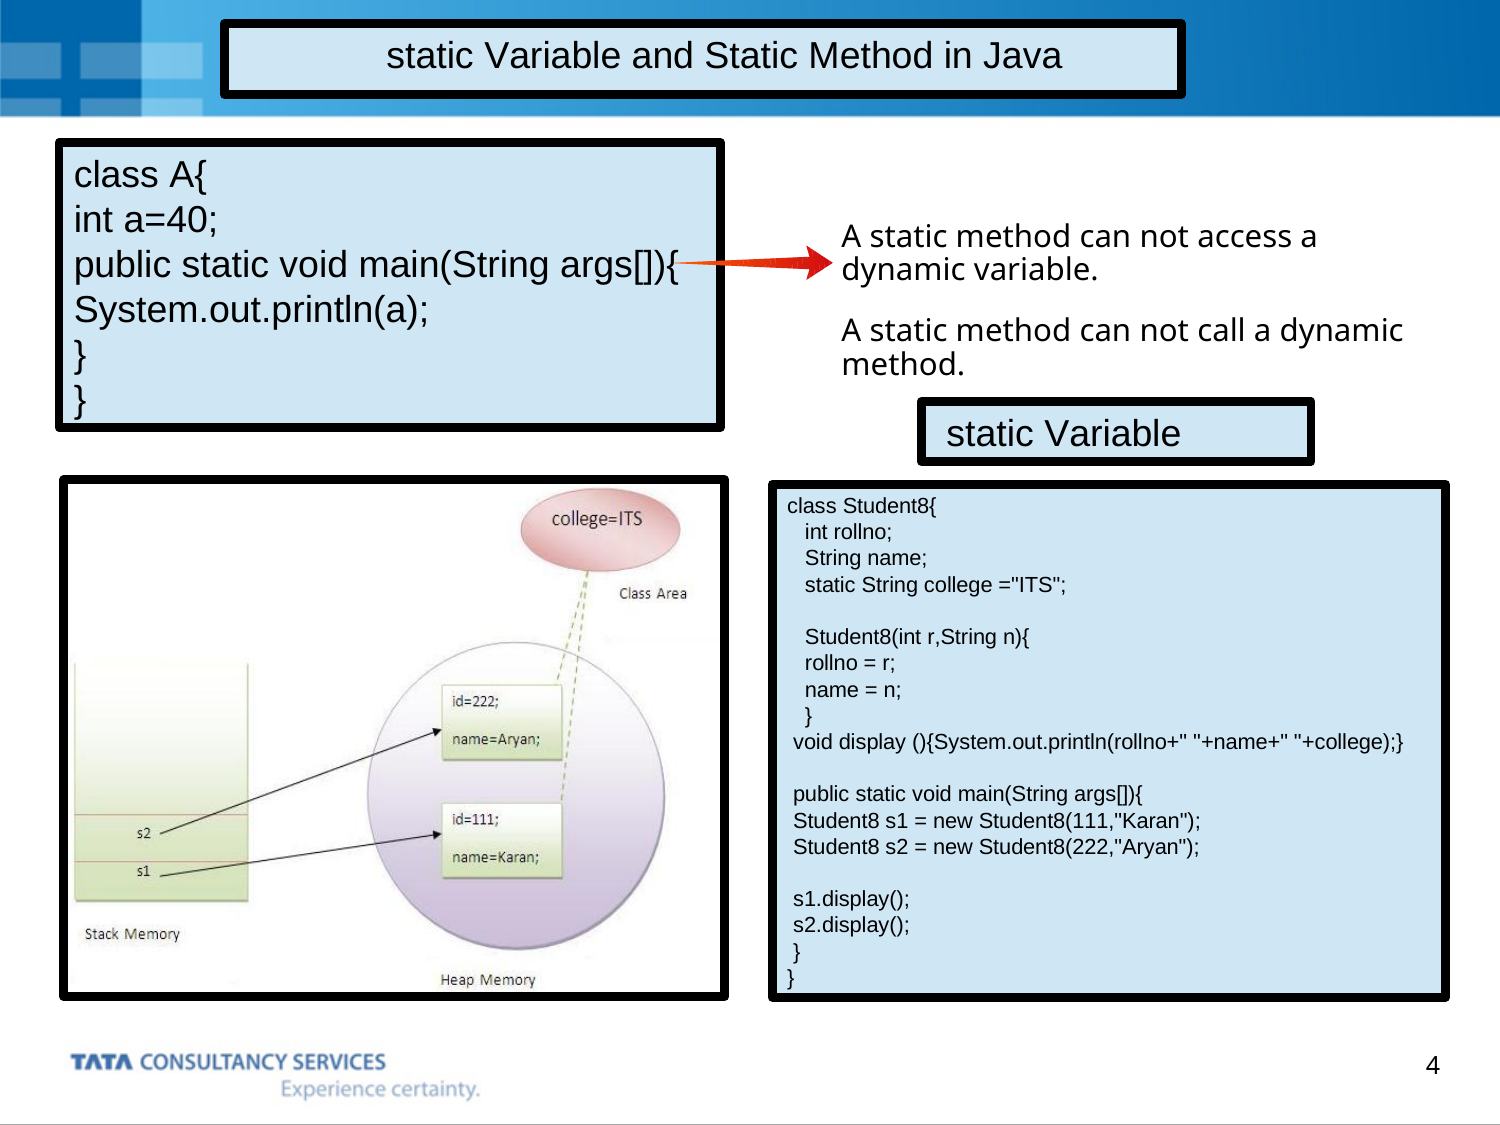

static Variable and Static Method in Java
class A{
int a=40;
public static void main(String args[]){
System.out.println(a);
}
}
A static method can not access a dynamic variable.
A static method can not call a dynamic method.
 static Variable
class Student8{
 int rollno;
 String name;
 static String college ="ITS";
 Student8(int r,String n){
 rollno = r;
 name = n;
 }
 void display (){System.out.println(rollno+" "+name+" "+college);}
 public static void main(String args[]){
 Student8 s1 = new Student8(111,"Karan");
 Student8 s2 = new Student8(222,"Aryan");
 s1.display();
 s2.display();
 }
}